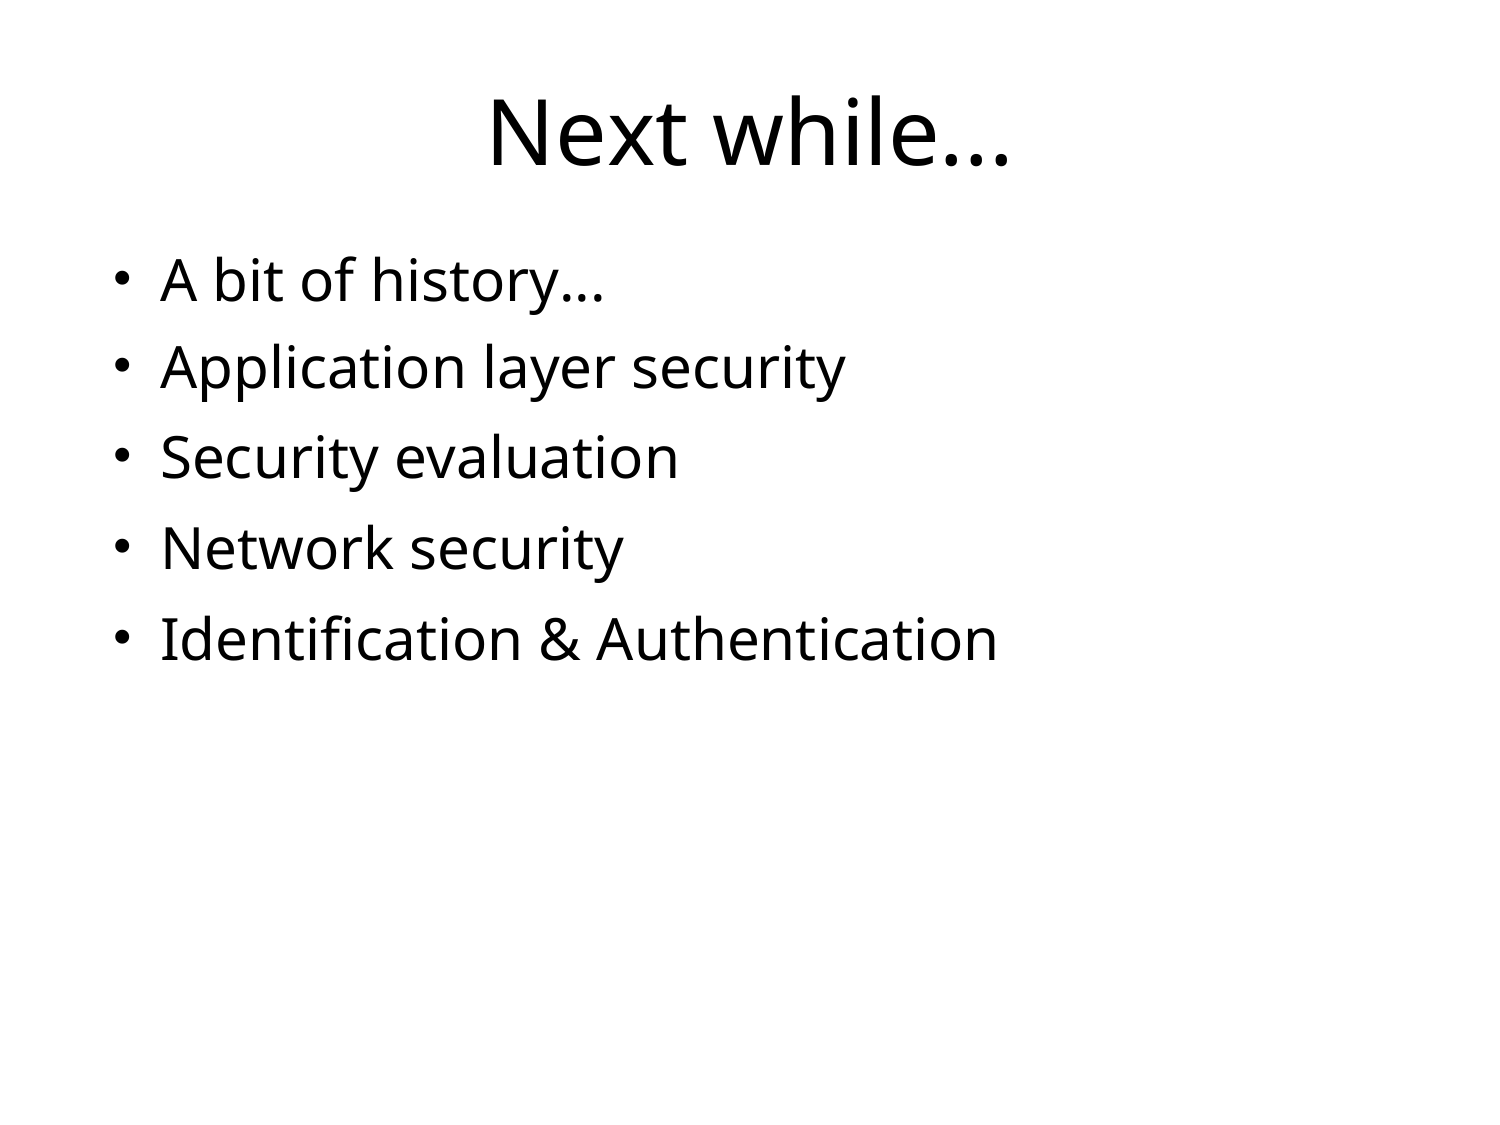

# Next while...
A bit of history...
Application layer security
Security evaluation
Network security
Identification & Authentication